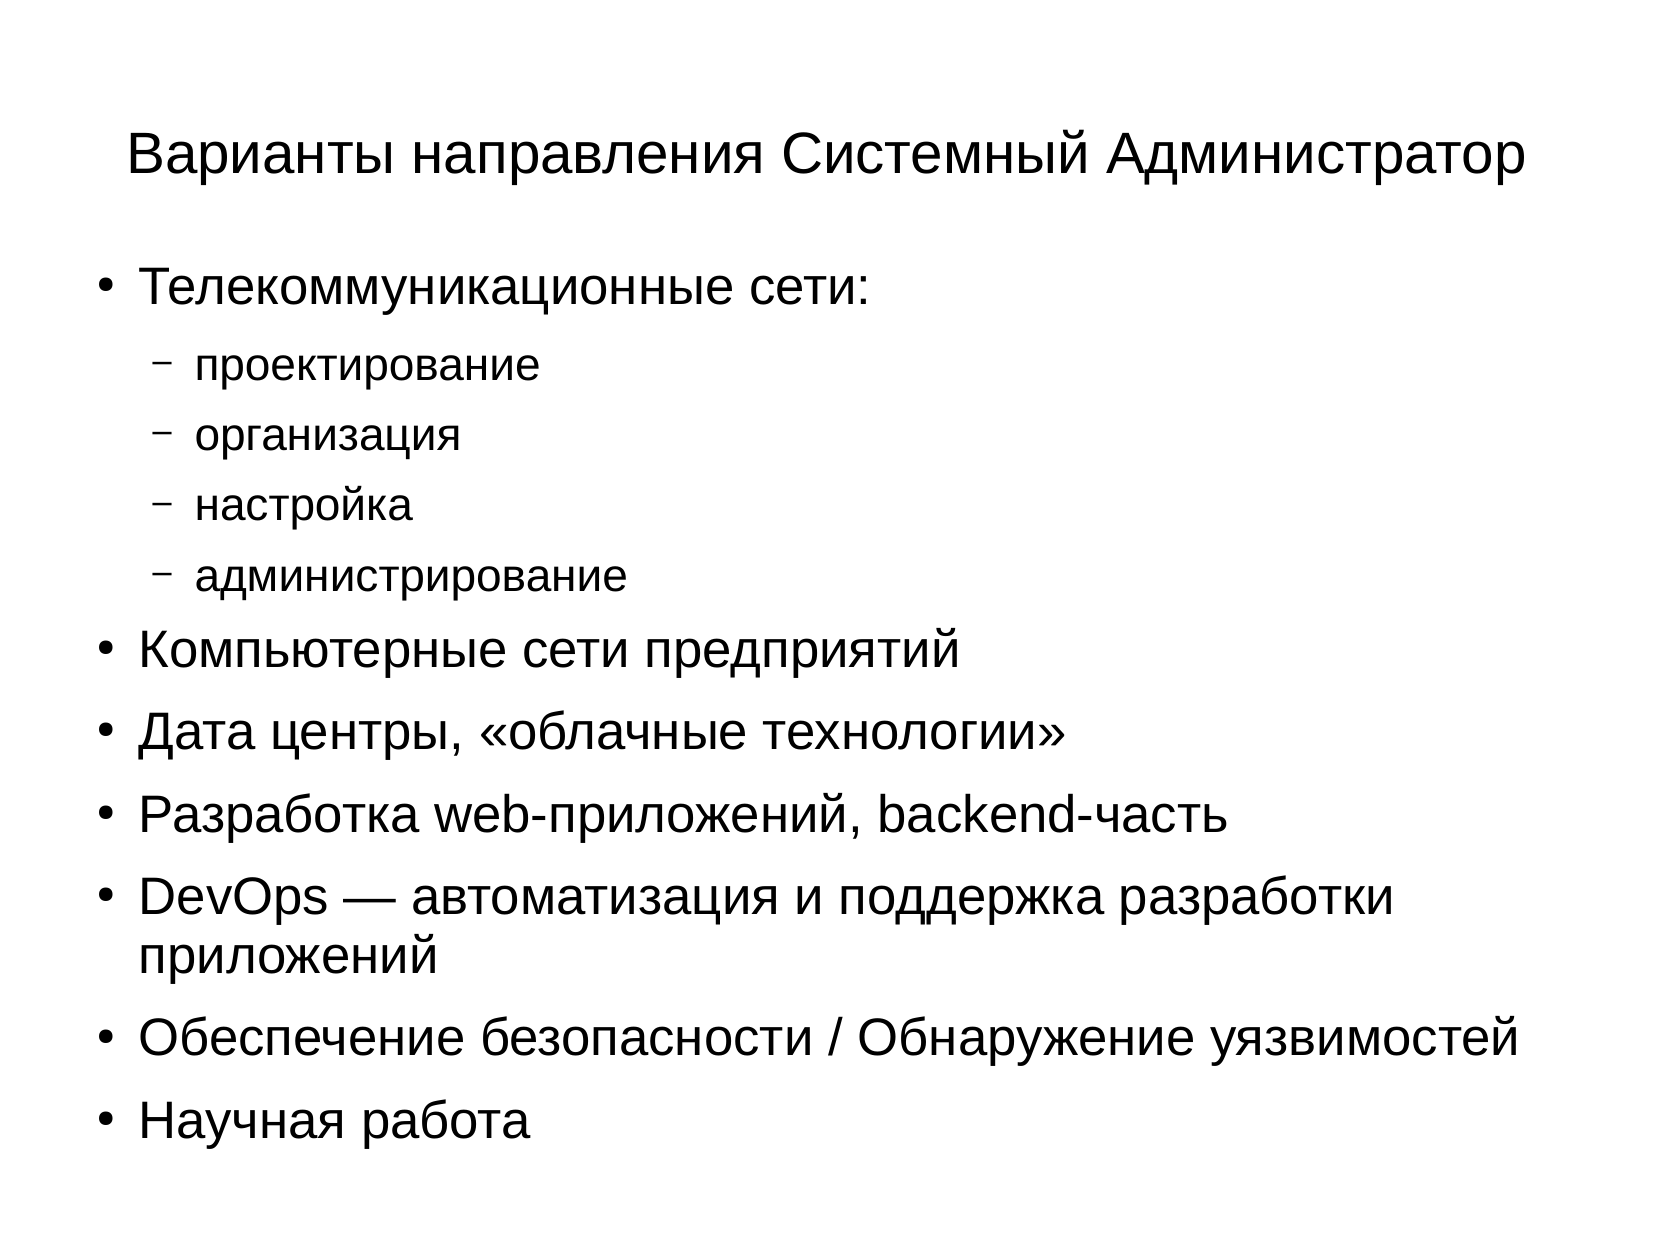

# Варианты направления Системный Администратор
Телекоммуникационные сети:
проектирование
организация
настройка
администрирование
Компьютерные сети предприятий
Дата центры, «облачные технологии»
Разработка web-приложений, backend-часть
DevOps — автоматизация и поддержка разработки приложений
Обеспечение безопасности / Обнаружение уязвимостей
Научная работа